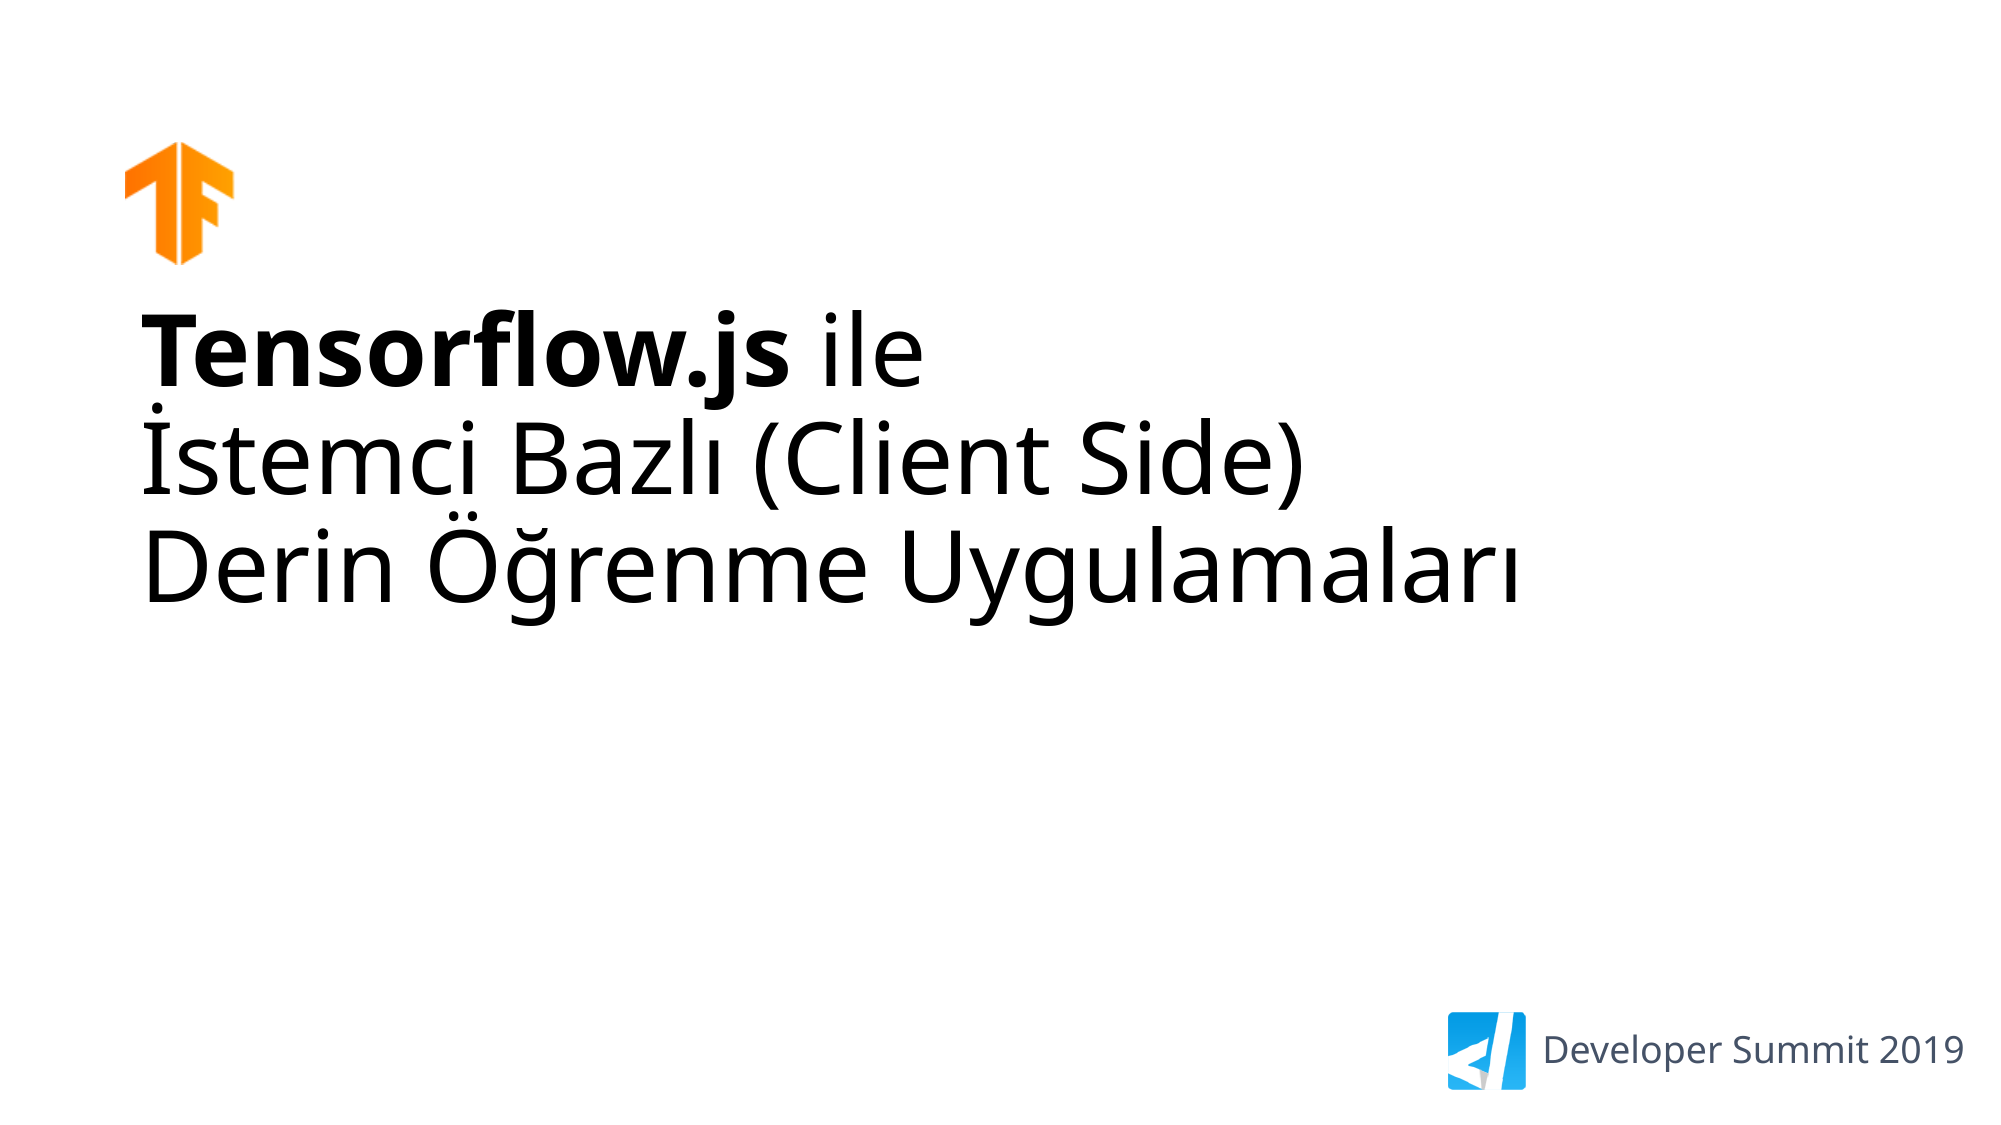

Tensorflow.js ile
İstemci Bazlı (Client Side)
Derin Öğrenme Uygulamaları
Developer Summit 2019